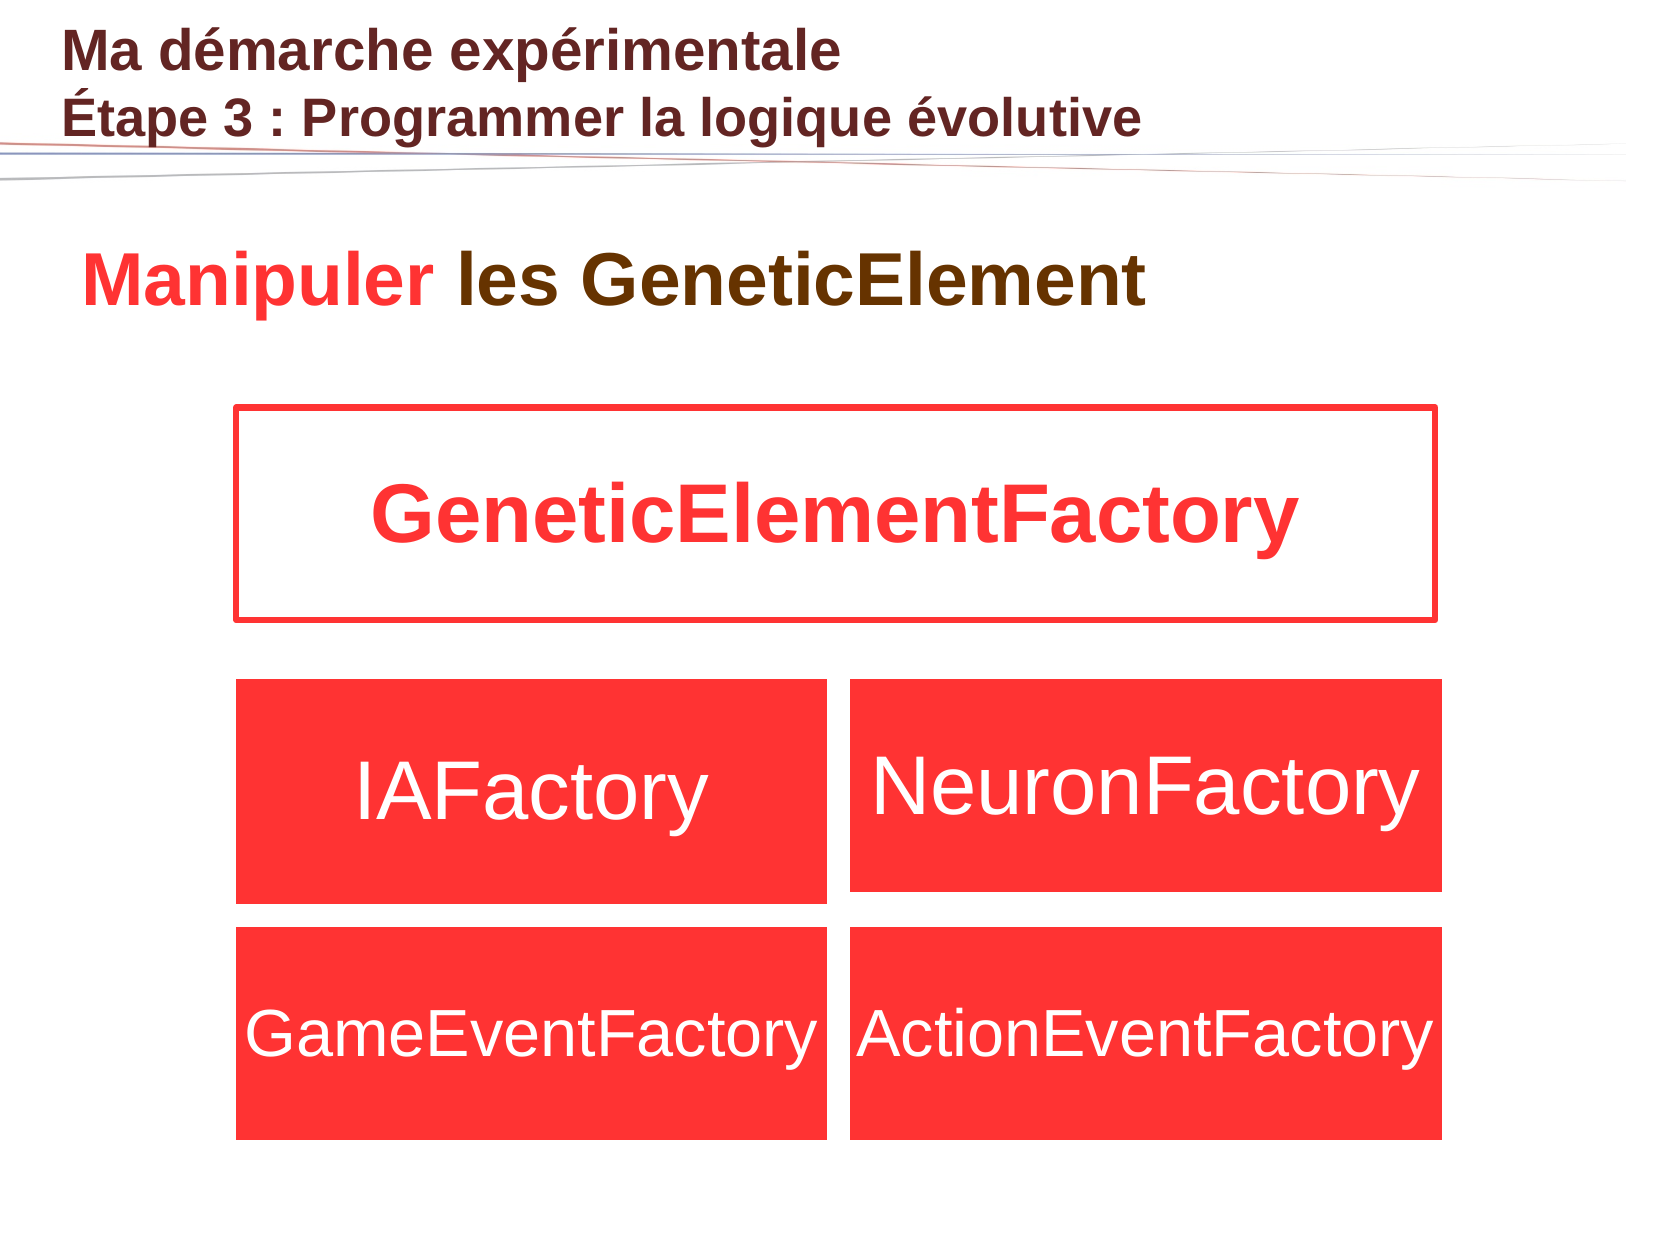

# Ma démarche expérimentale Étape 3 : Programmer la logique évolutive
Manipuler les GeneticElement
GeneticElementFactory
IAFactory
NeuronFactory
GameEventFactory
ActionEventFactory